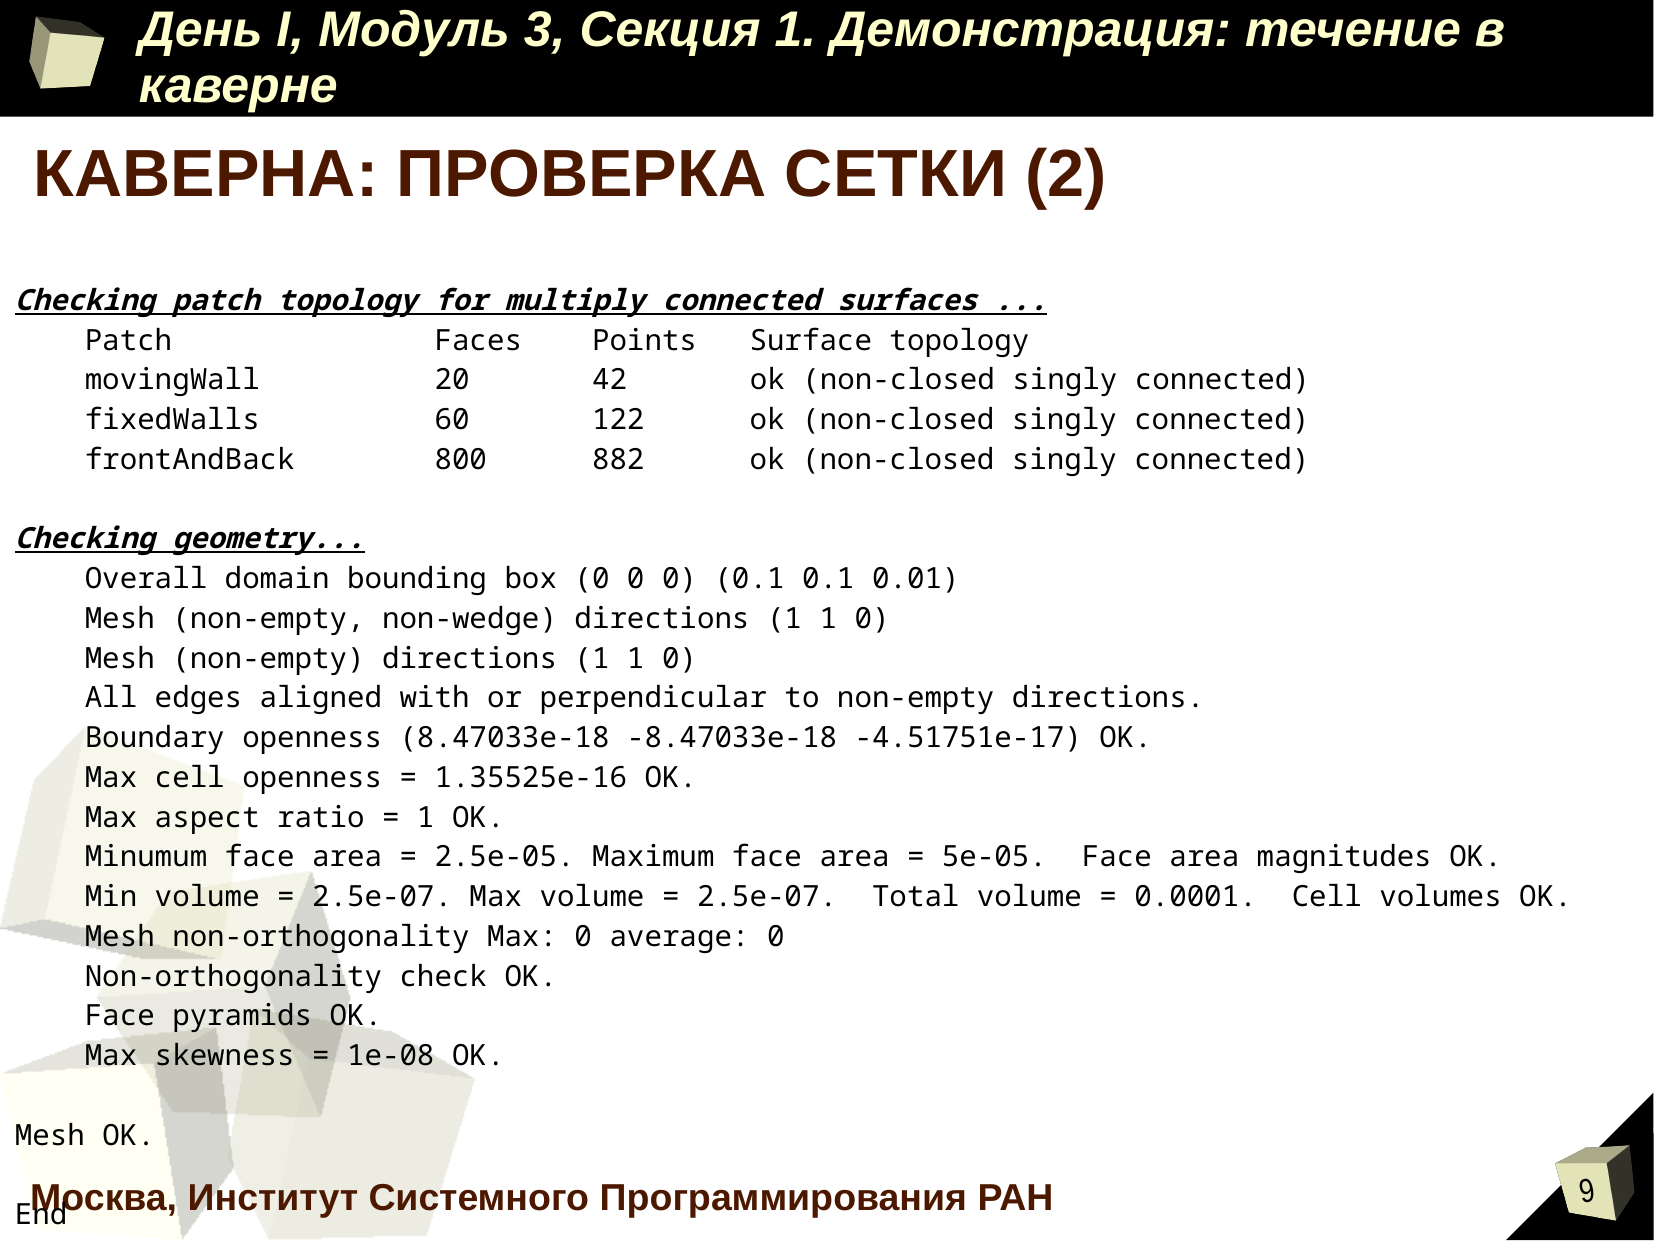

КАВЕРНА: ПРОВЕРКА СЕТКИ (2)
Checking patch topology for multiply connected surfaces ...
 Patch Faces Points Surface topology
 movingWall 20 42 ok (non-closed singly connected)
 fixedWalls 60 122 ok (non-closed singly connected)
 frontAndBack 800 882 ok (non-closed singly connected)
Checking geometry...
 Overall domain bounding box (0 0 0) (0.1 0.1 0.01)
 Mesh (non-empty, non-wedge) directions (1 1 0)
 Mesh (non-empty) directions (1 1 0)
 All edges aligned with or perpendicular to non-empty directions.
 Boundary openness (8.47033e-18 -8.47033e-18 -4.51751e-17) OK.
 Max cell openness = 1.35525e-16 OK.
 Max aspect ratio = 1 OK.
 Minumum face area = 2.5e-05. Maximum face area = 5e-05. Face area magnitudes OK.
 Min volume = 2.5e-07. Max volume = 2.5e-07. Total volume = 0.0001. Cell volumes OK.
 Mesh non-orthogonality Max: 0 average: 0
 Non-orthogonality check OK.
 Face pyramids OK.
 Max skewness = 1e-08 OK.
Mesh OK.
End